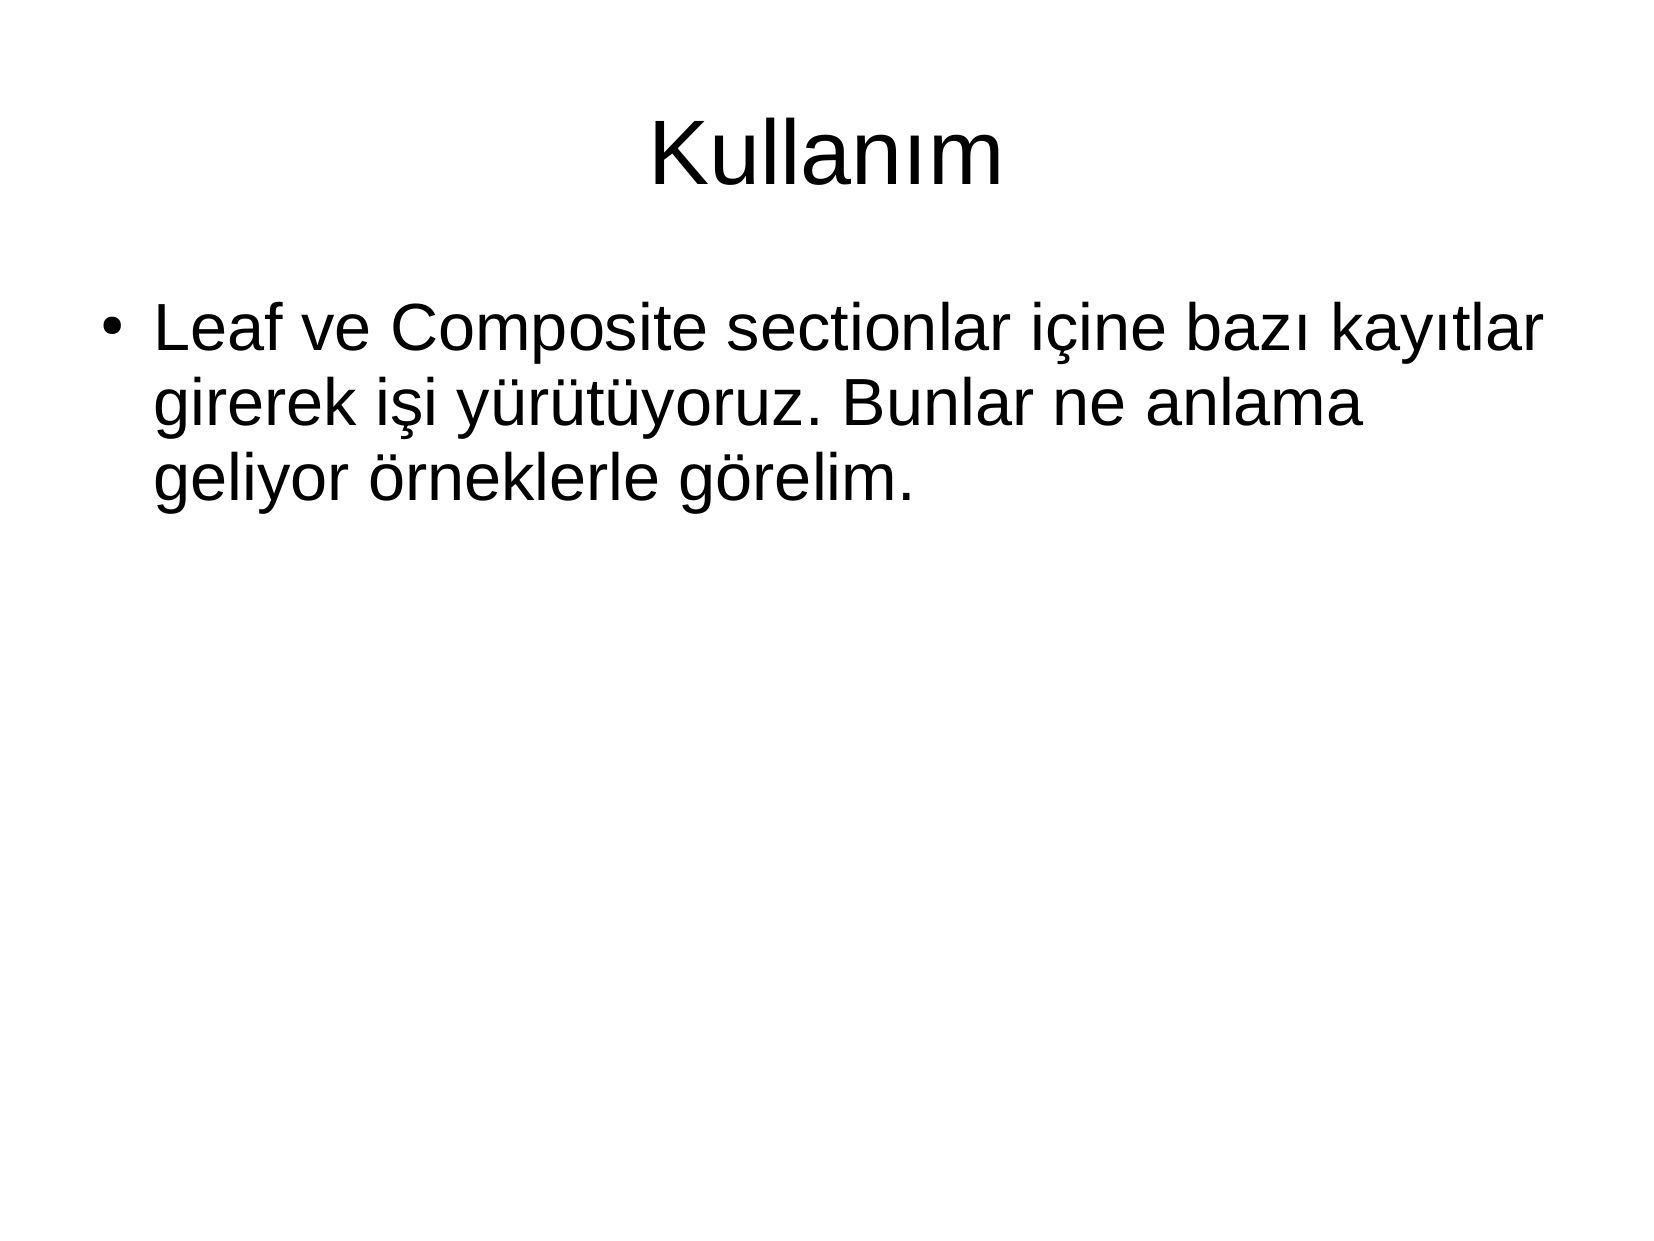

# Kullanım
Leaf ve Composite sectionlar içine bazı kayıtlar girerek işi yürütüyoruz. Bunlar ne anlama geliyor örneklerle görelim.